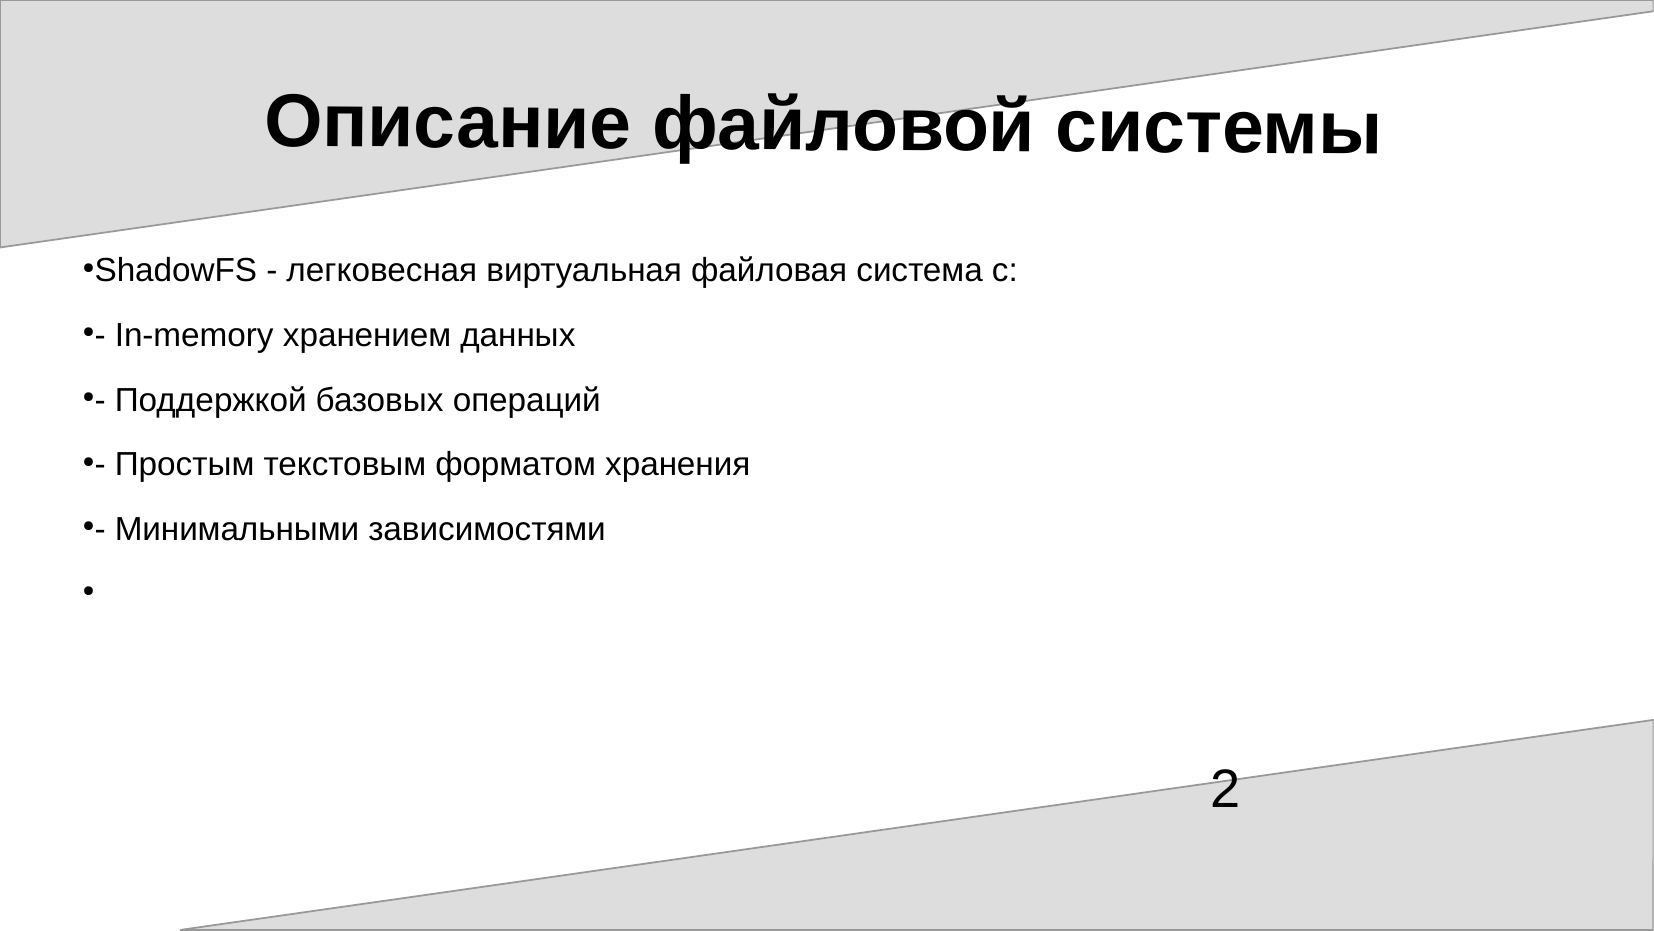

# Описание файловой системы
ShadowFS - легковесная виртуальная файловая система с:
- In-memory хранением данных
- Поддержкой базовых операций
- Простым текстовым форматом хранения
- Минимальными зависимостями